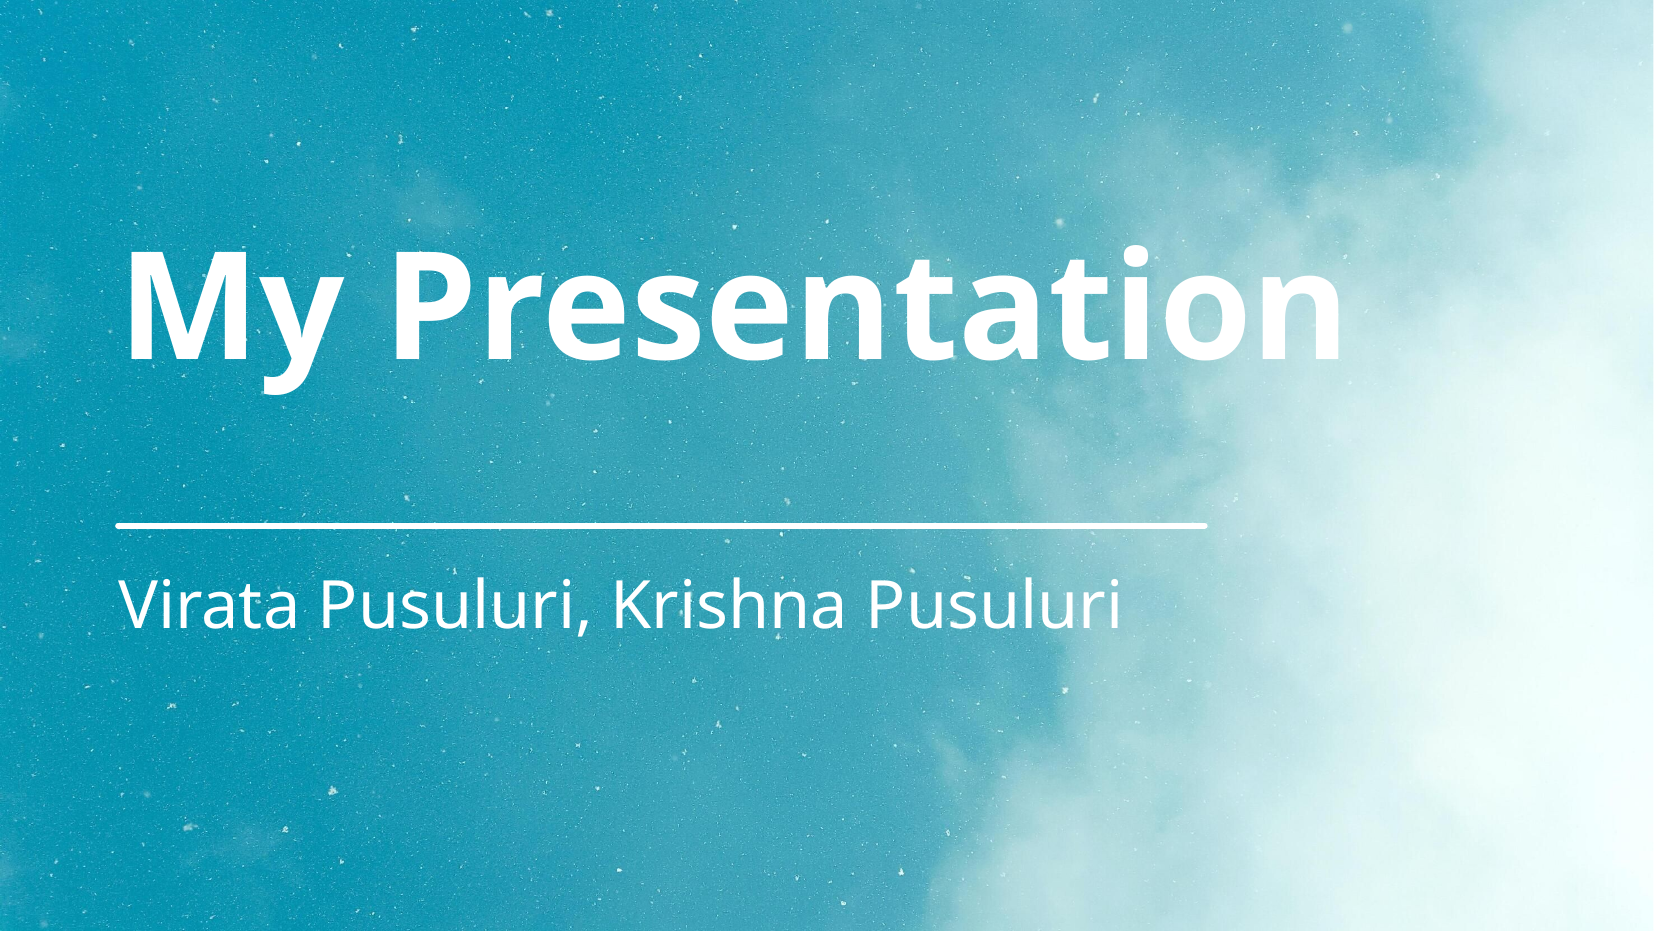

# My Presentation
Virata Pusuluri, Krishna Pusuluri